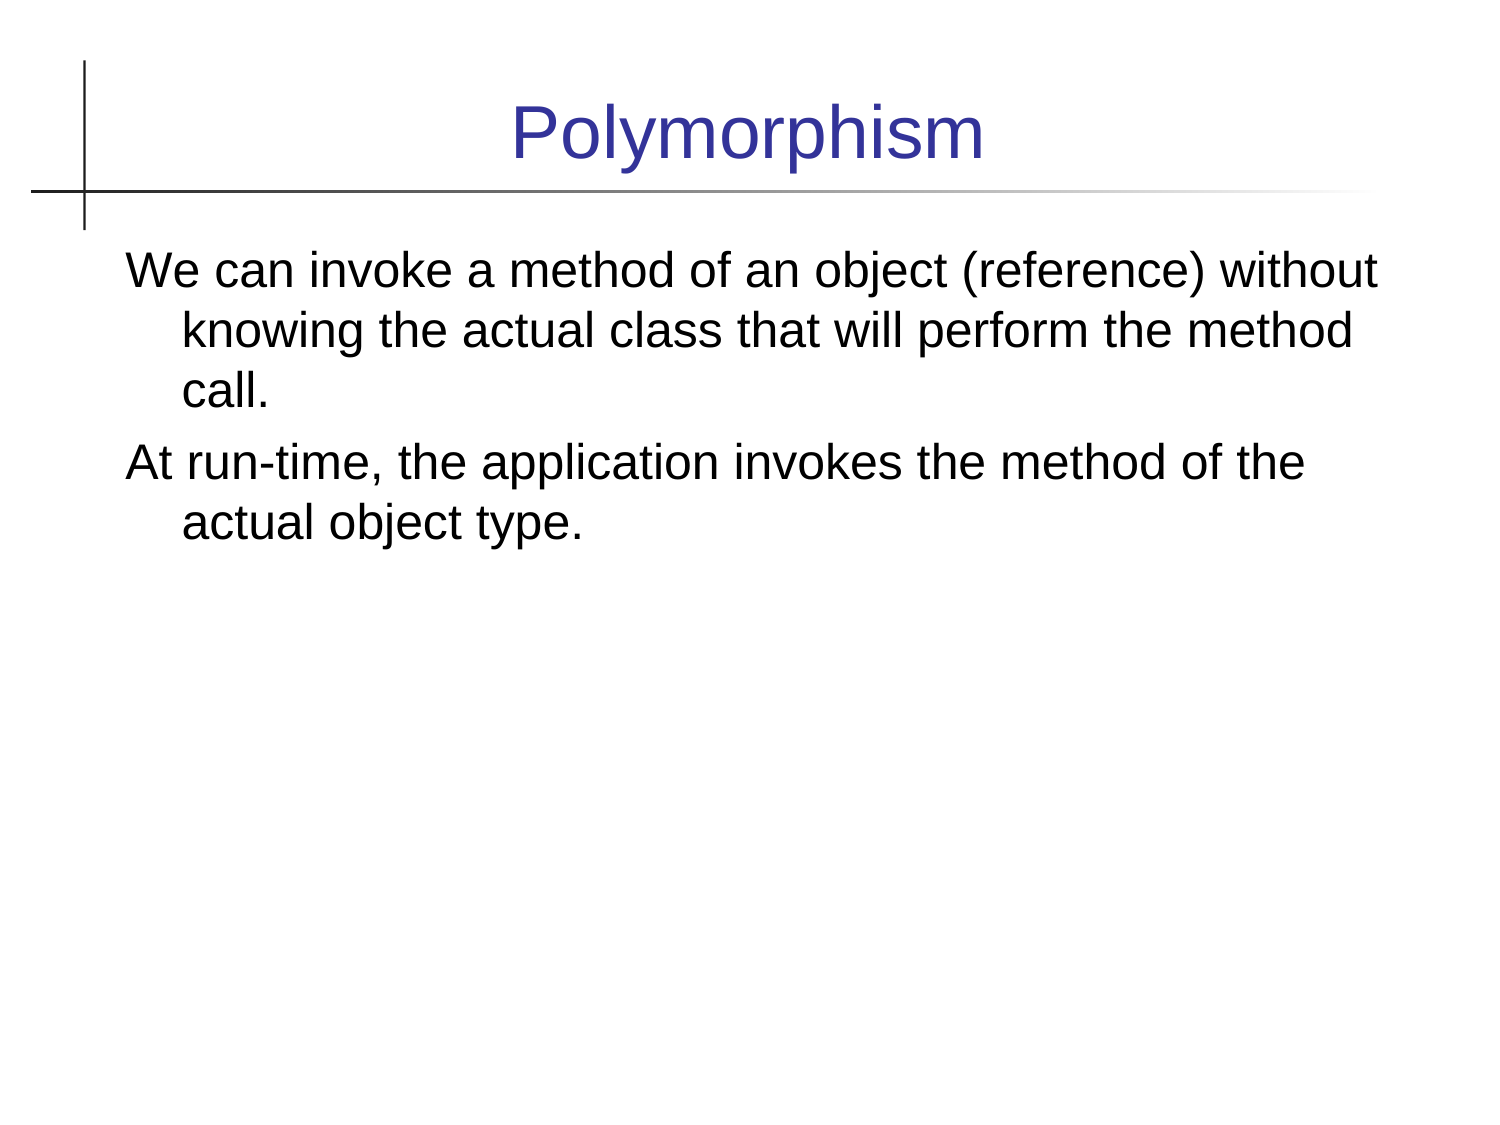

# Polymorphism
We can invoke a method of an object (reference) without knowing the actual class that will perform the method call.
At run-time, the application invokes the method of the actual object type.